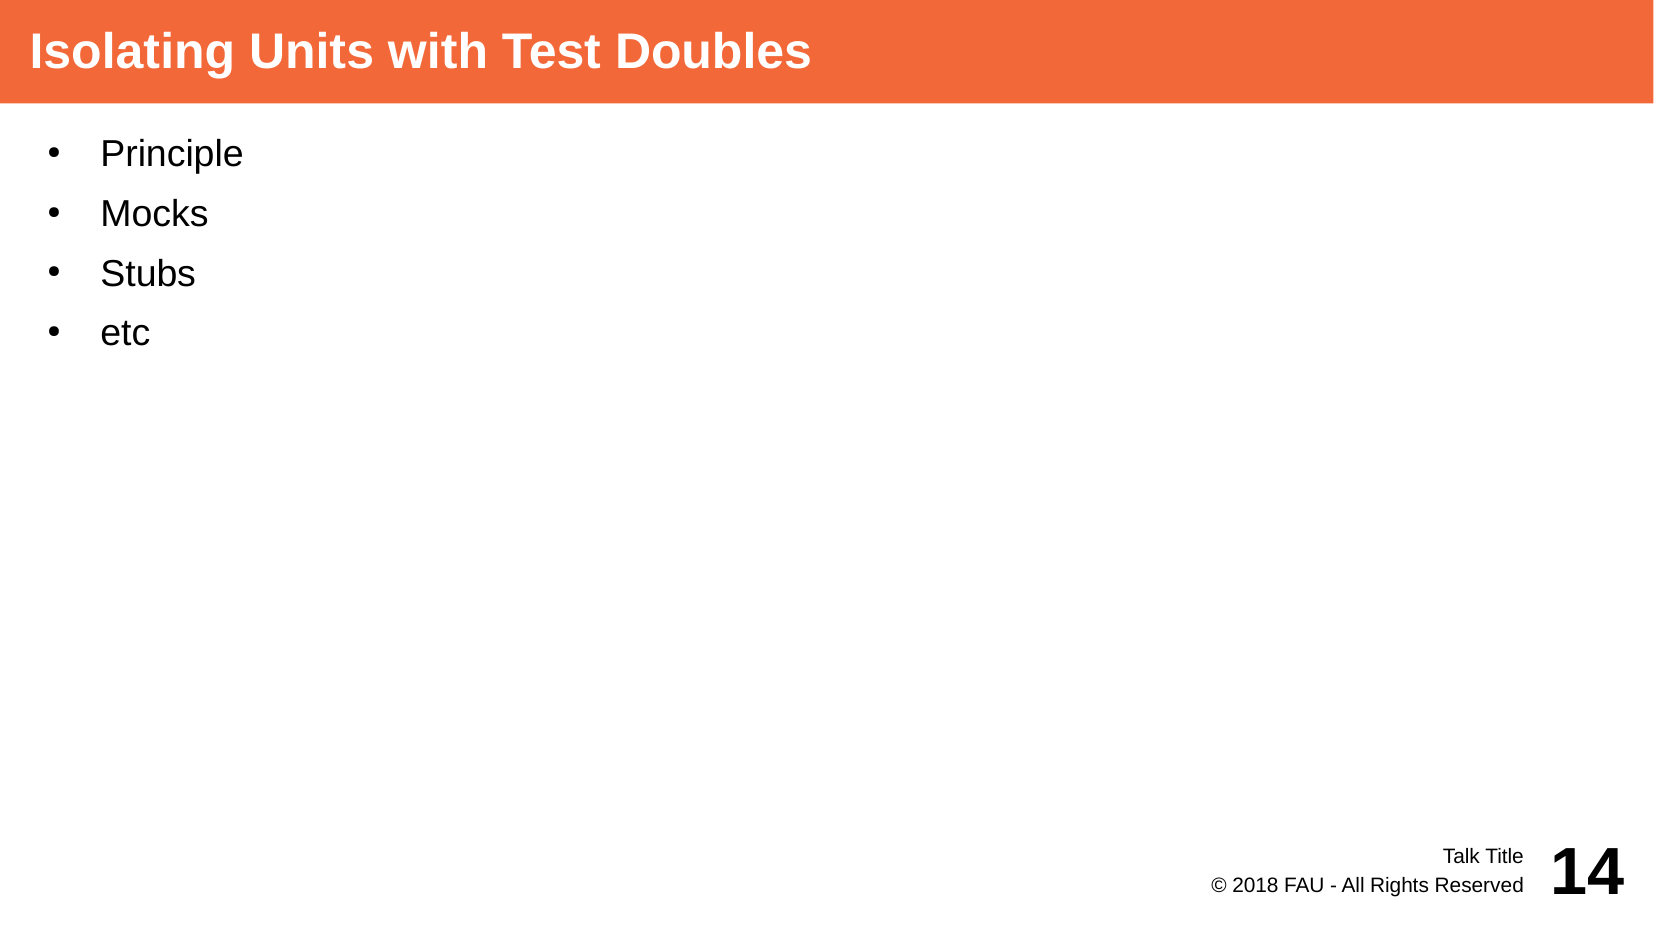

# Isolating Units with Test Doubles
Principle
Mocks
Stubs
etc
Talk Title
14
© 2018 FAU - All Rights Reserved